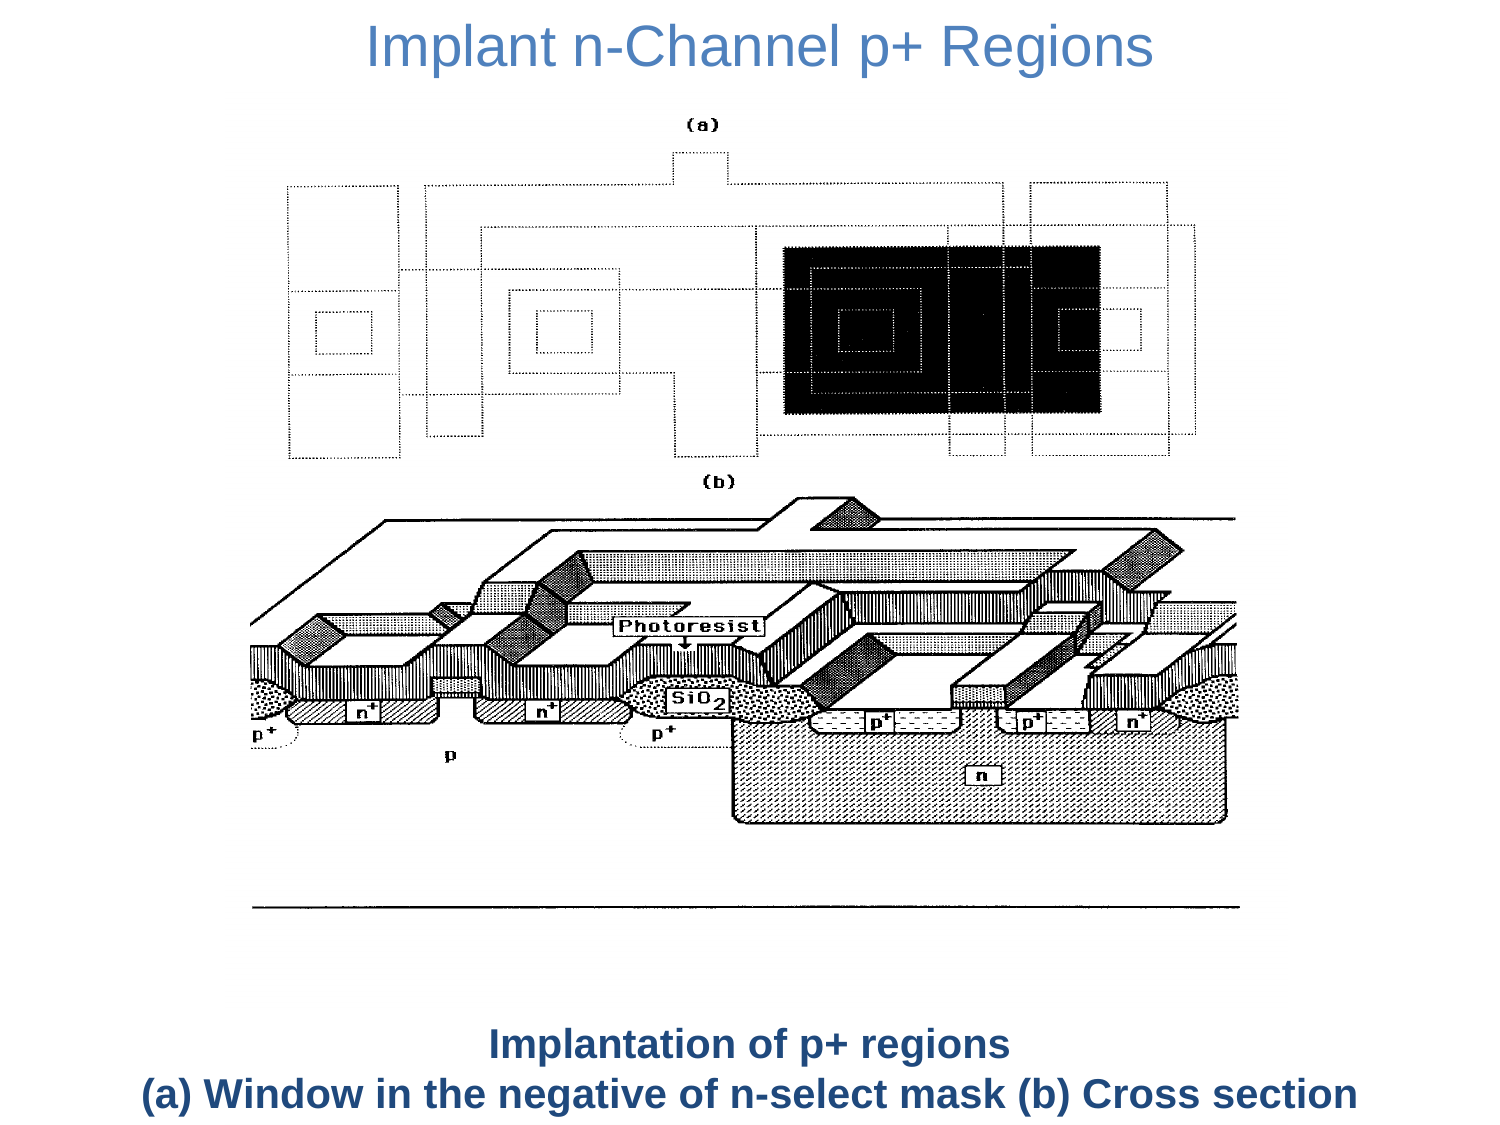

Implant n-Channel p+ Regions
Implantation of p+ regions
(a) Window in the negative of n-select mask (b) Cross section